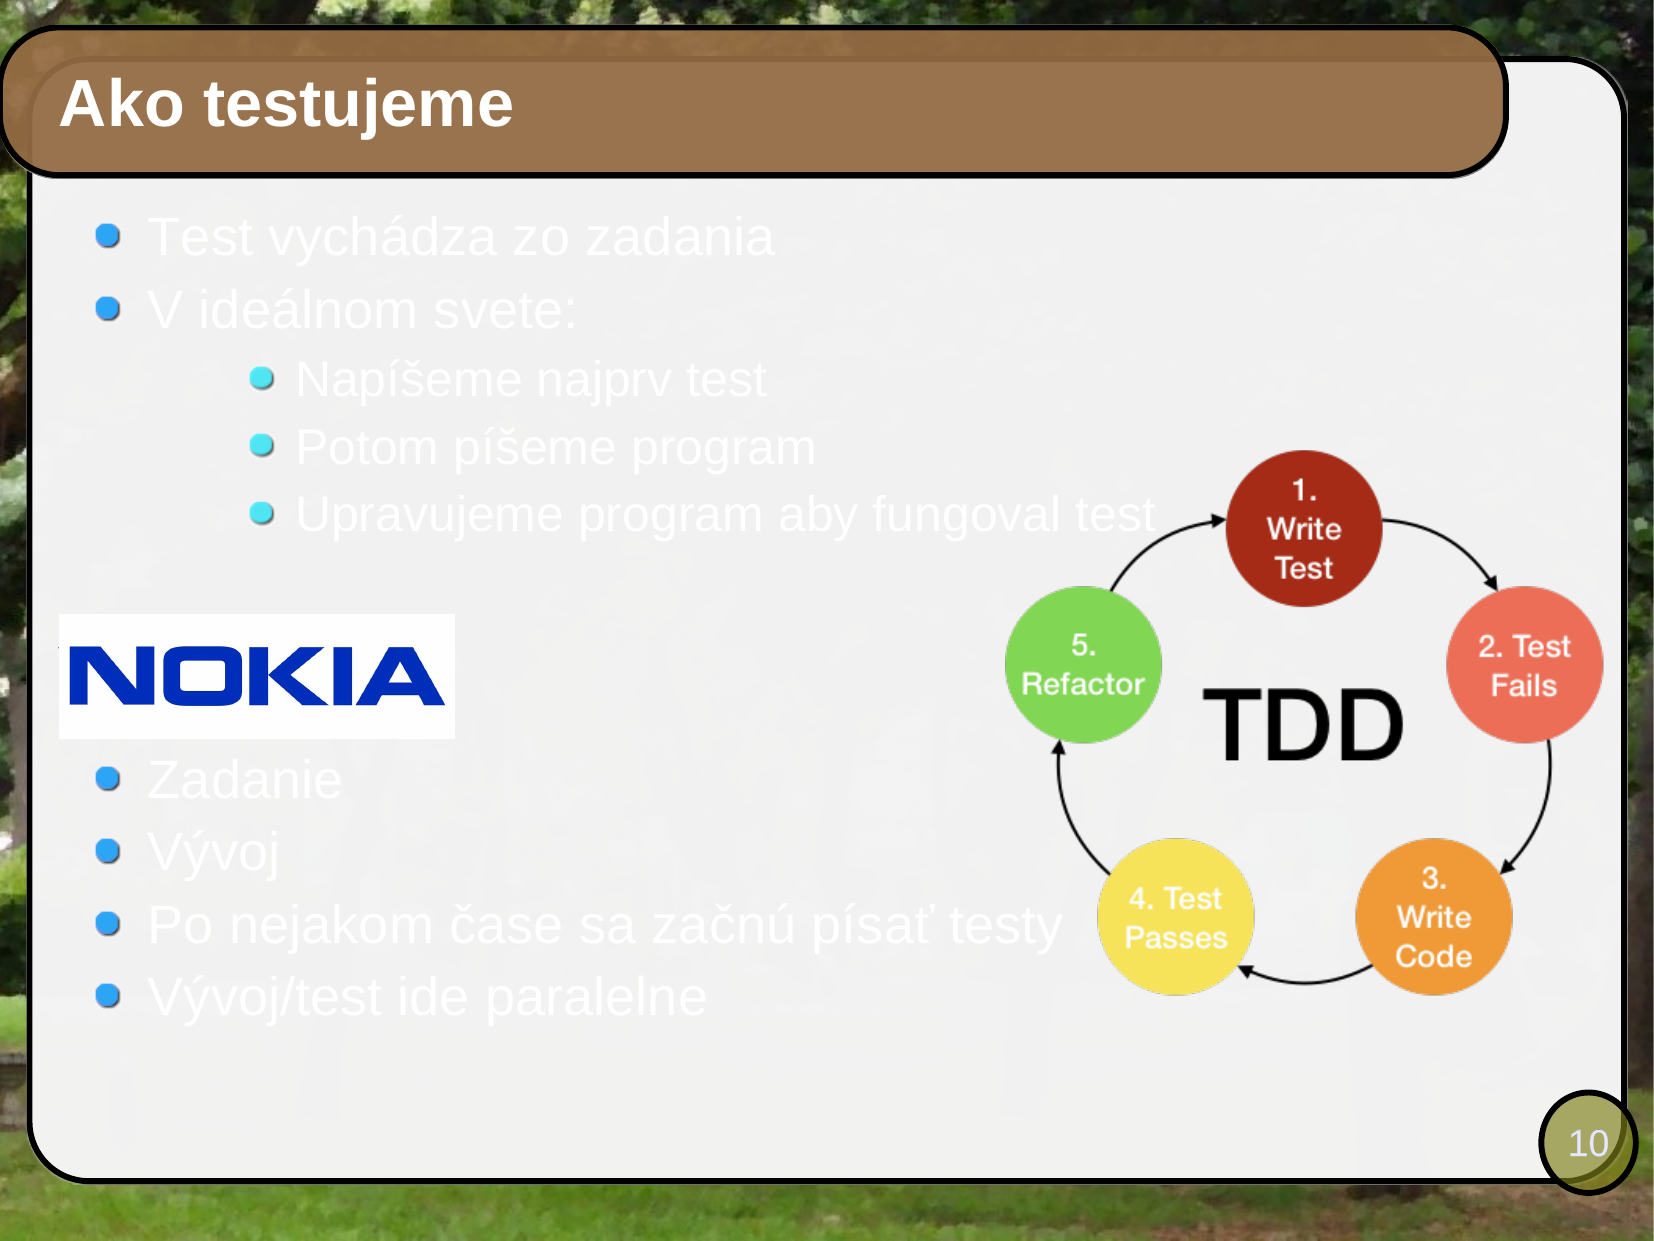

# Ako testujeme
Test vychádza zo zadania
V ideálnom svete:
Napíšeme najprv test
Potom píšeme program
Upravujeme program aby fungoval test
V Nokii
Zadanie
Vývoj
Po nejakom čase sa začnú písať testy
Vývoj/test ide paralelne
10